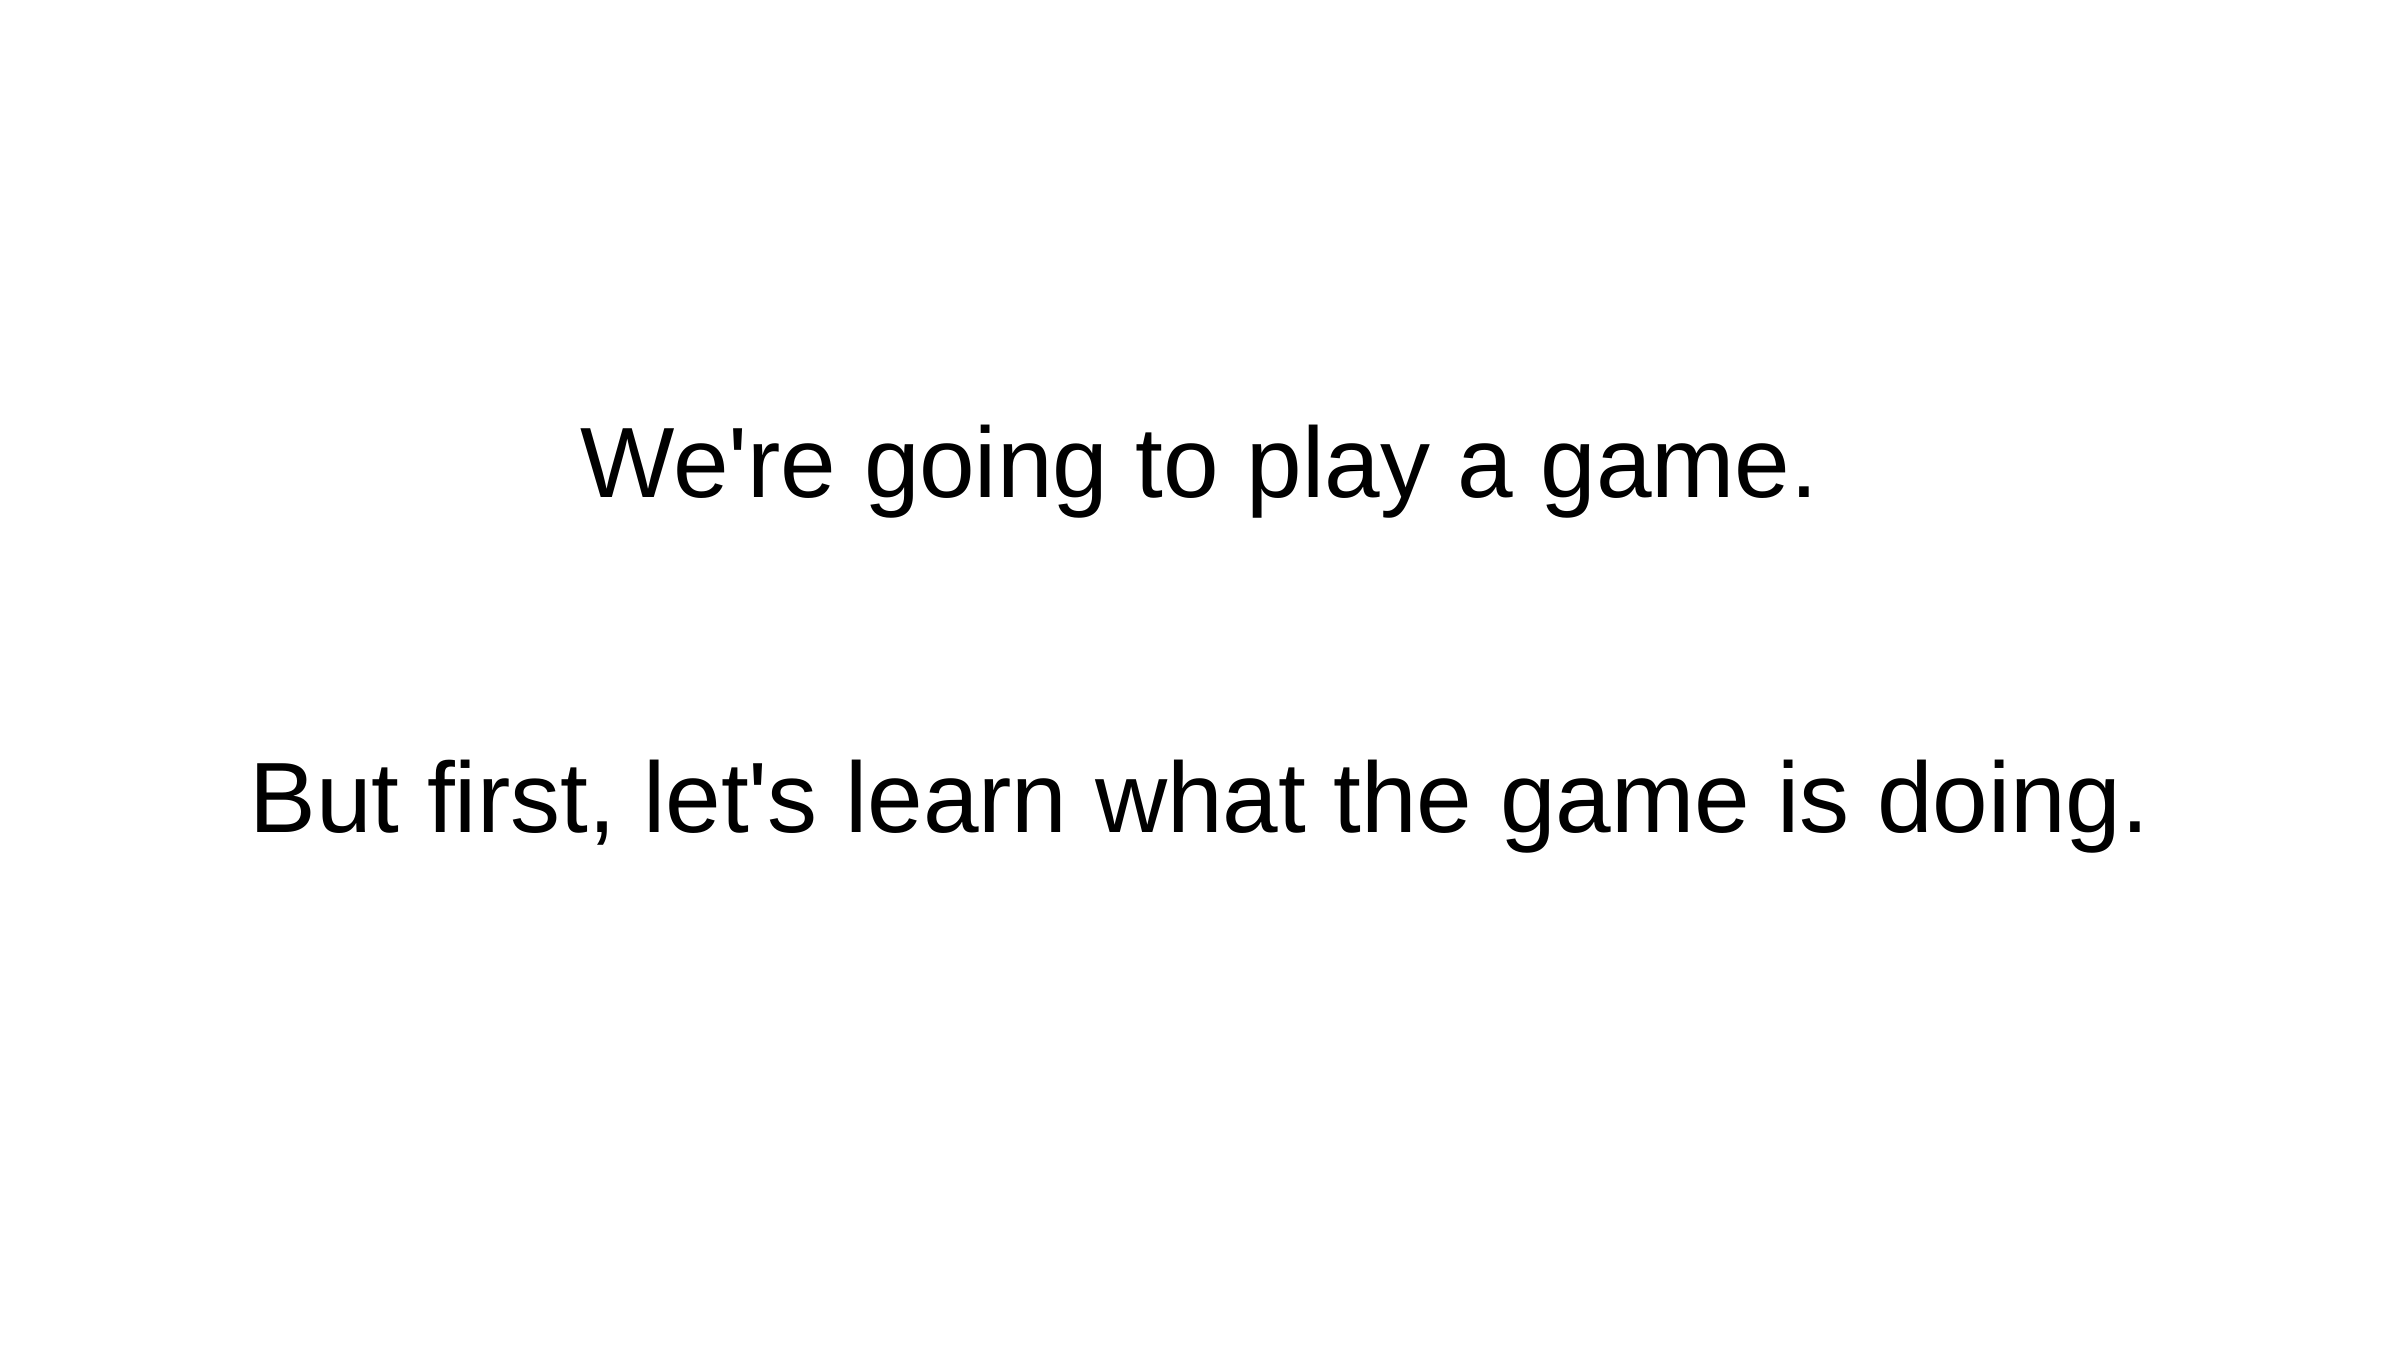

# We're going to play a game.
But first, let's learn what the game is doing.